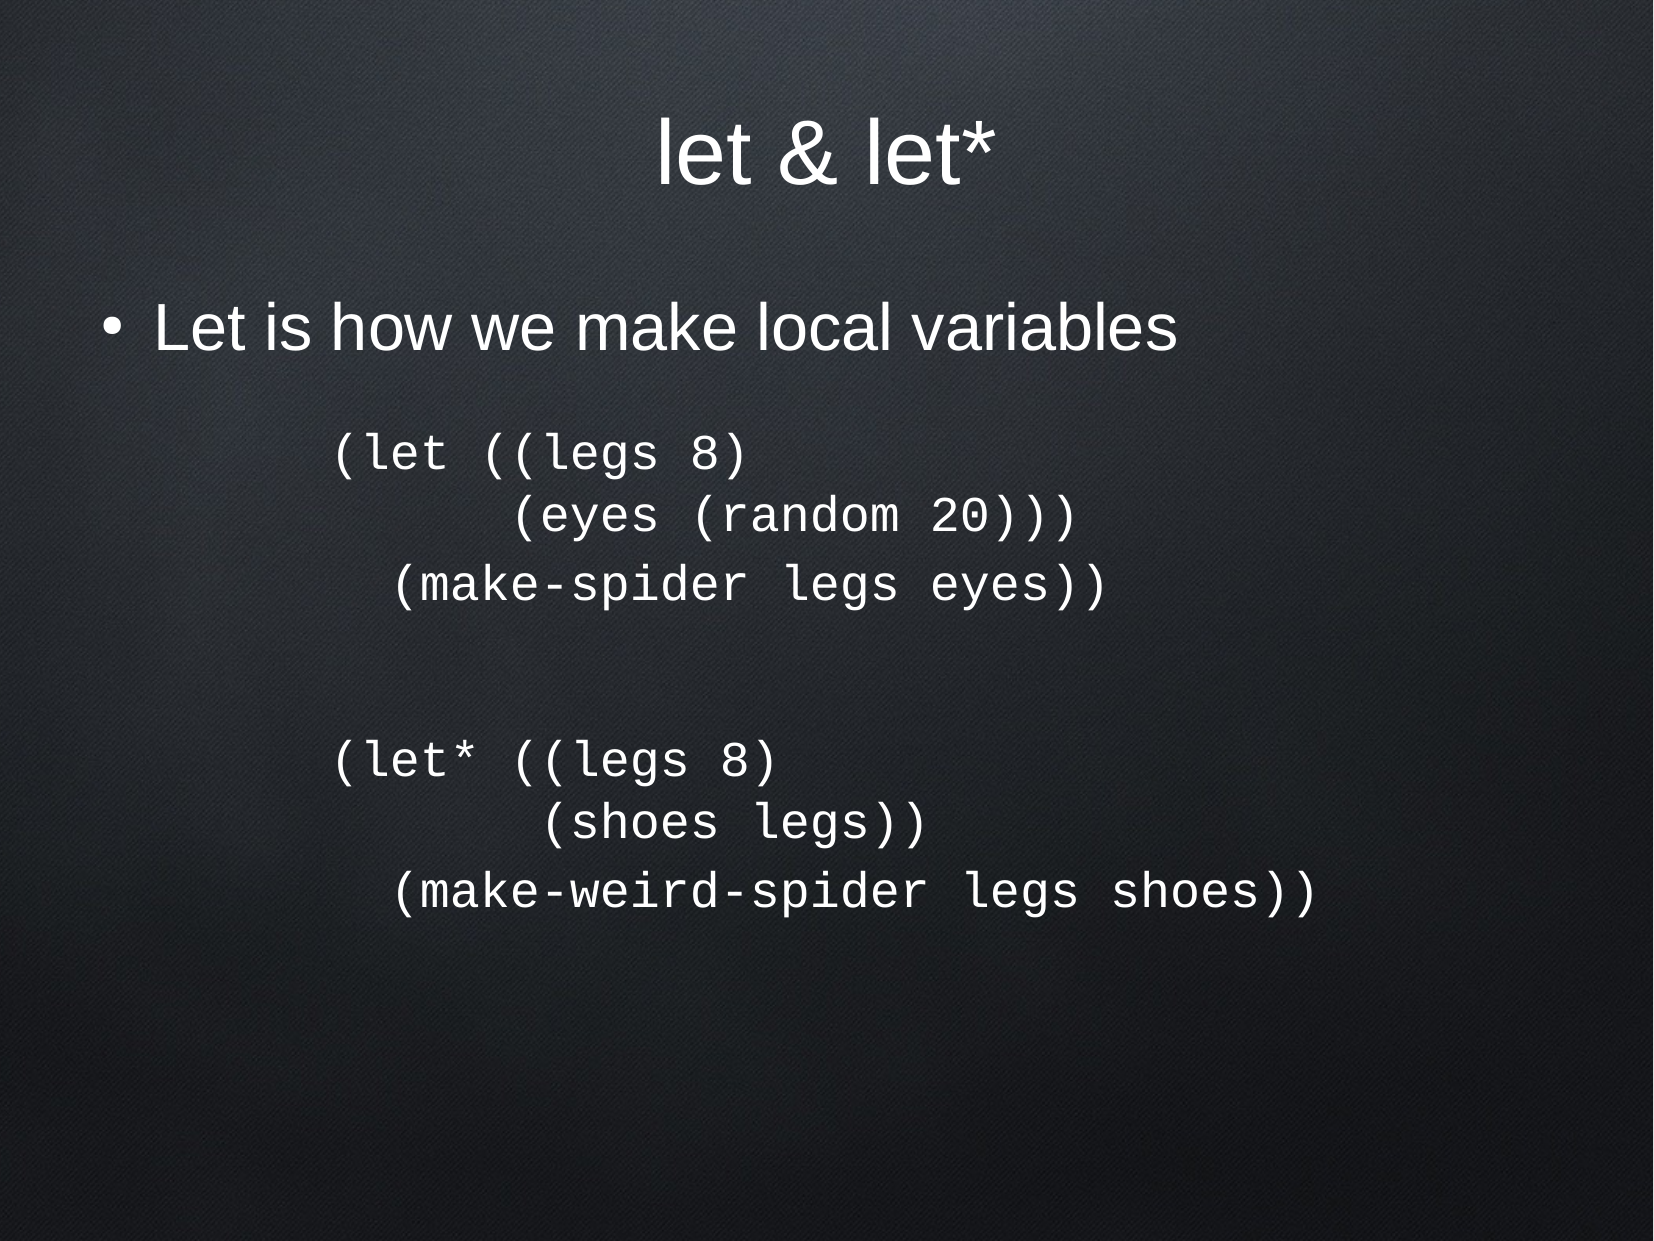

# let & let*
Let is how we make local variables
(let ((legs 8)
 (eyes (random 20)))
 (make-spider legs eyes))
(let* ((legs 8)
 (shoes legs))
 (make-weird-spider legs shoes))